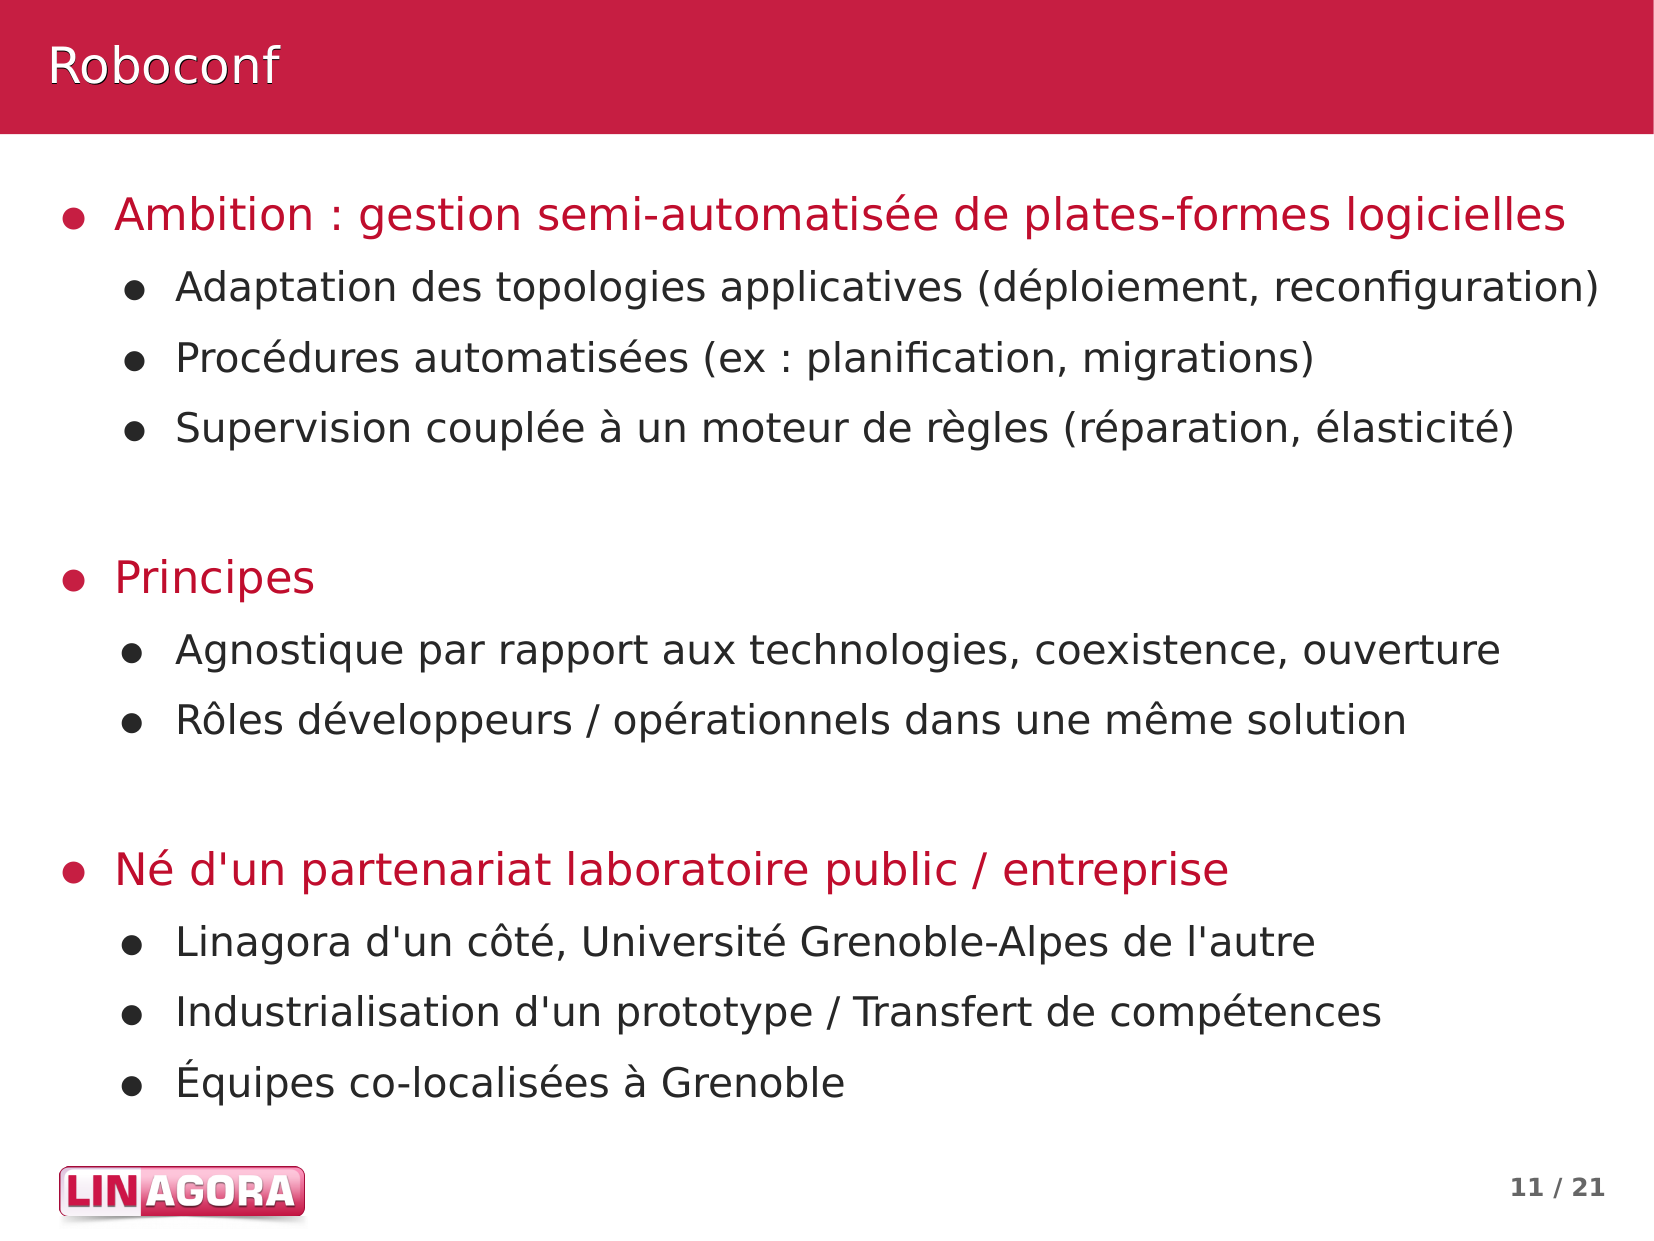

# Roboconf
Ambition : gestion semi-automatisée de plates-formes logicielles
Adaptation des topologies applicatives (déploiement, reconfiguration)
Procédures automatisées (ex : planification, migrations)
Supervision couplée à un moteur de règles (réparation, élasticité)
Principes
Agnostique par rapport aux technologies, coexistence, ouverture
Rôles développeurs / opérationnels dans une même solution
Né d'un partenariat laboratoire public / entreprise
Linagora d'un côté, Université Grenoble-Alpes de l'autre
Industrialisation d'un prototype / Transfert de compétences
Équipes co-localisées à Grenoble